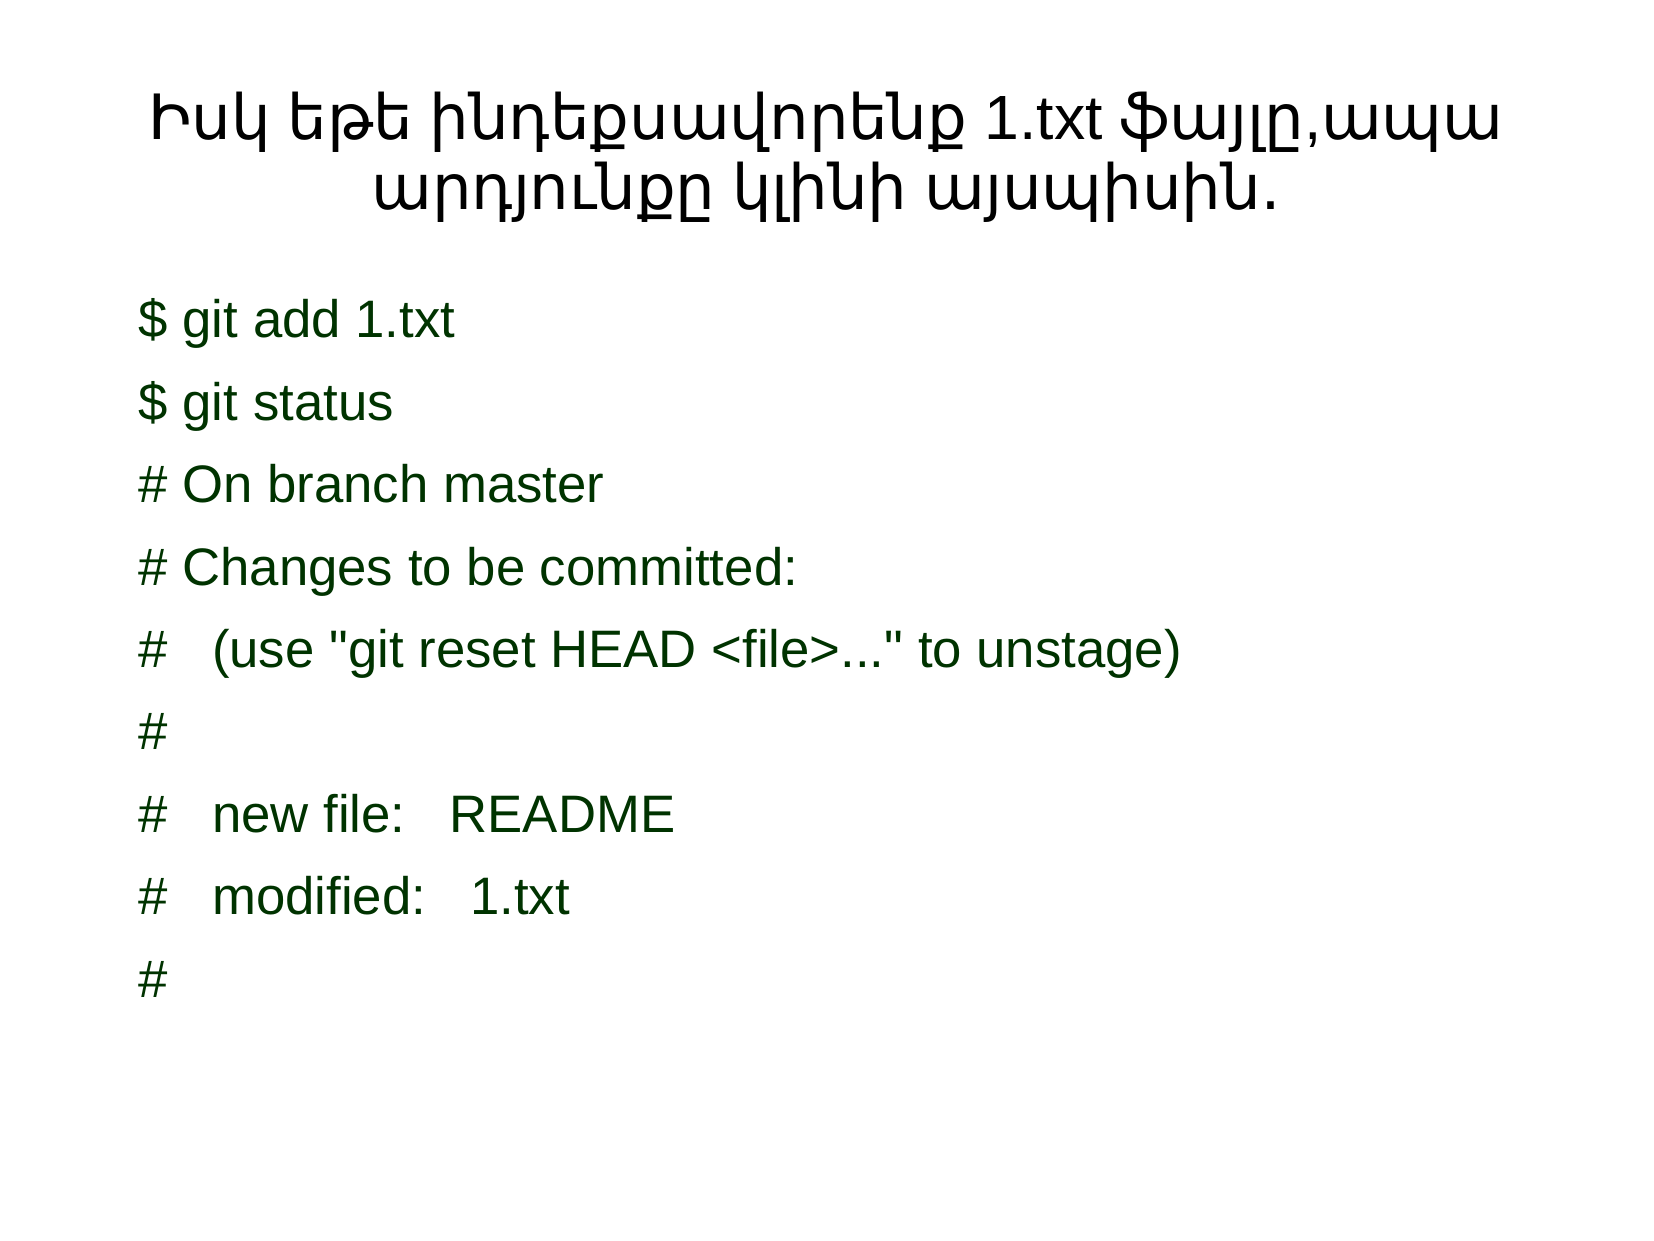

# Իսկ եթե ինդեքսավորենք 1.txt ֆայլը,ապա արդյունքը կլինի այսպիսին․
$ git add 1.txt
$ git status
# On branch master
# Changes to be committed:
# (use "git reset HEAD <file>..." to unstage)
#
# new file: README
# modified: 1.txt
#